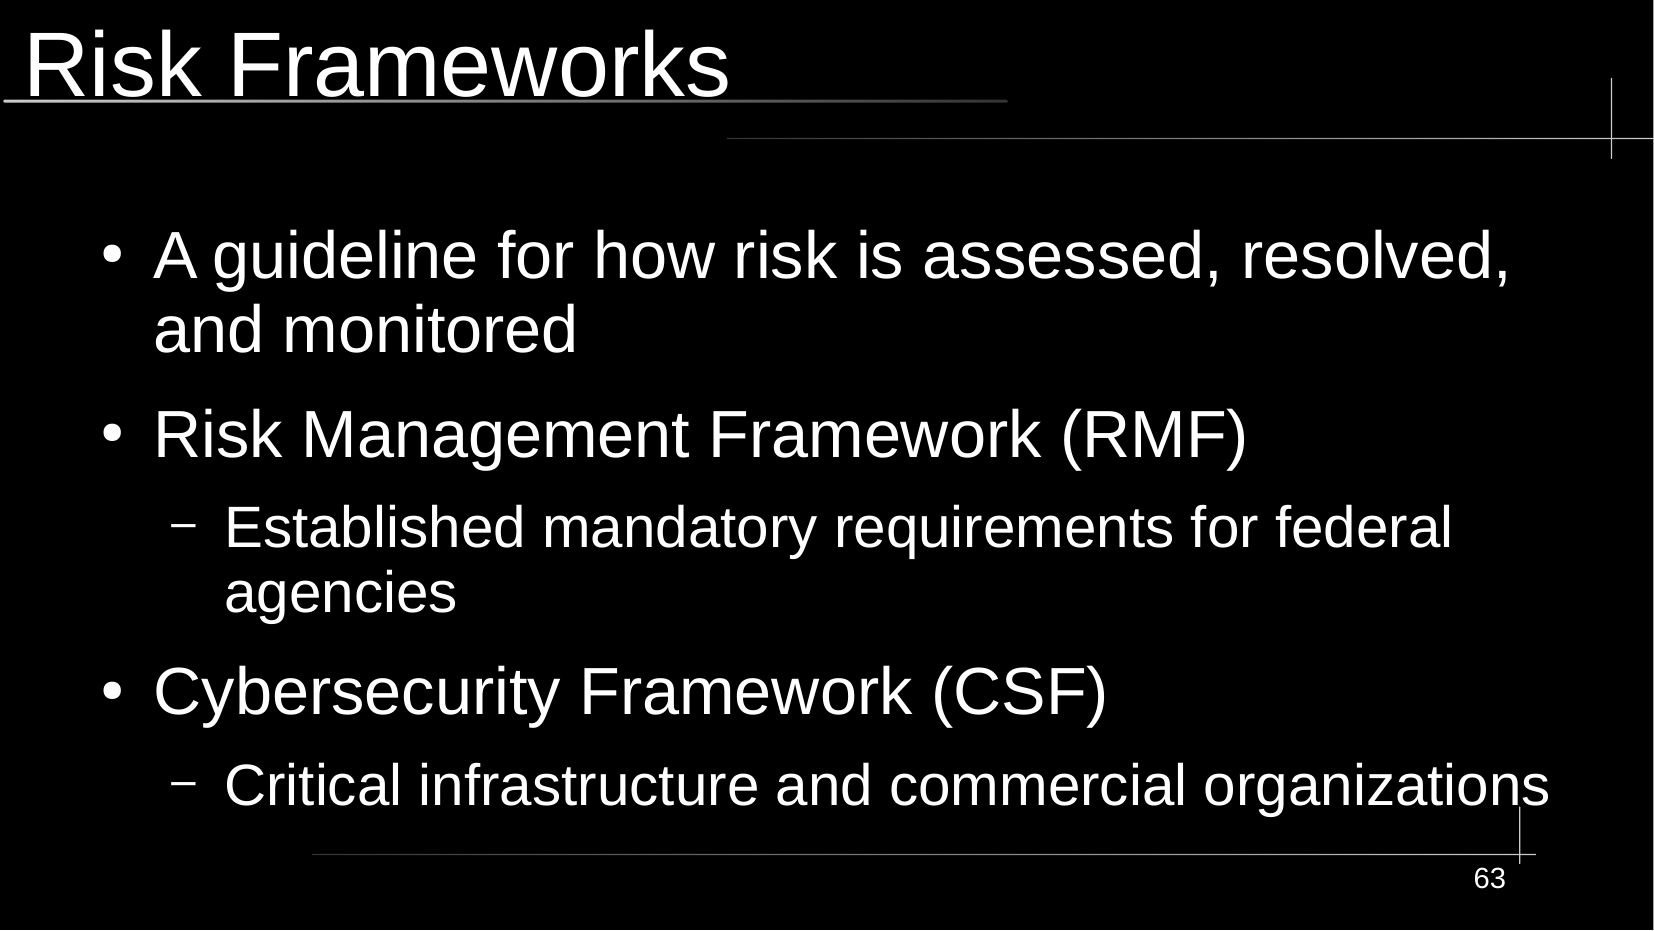

# Risk Frameworks
A guideline for how risk is assessed, resolved, and monitored
Risk Management Framework (RMF)
Established mandatory requirements for federal agencies
Cybersecurity Framework (CSF)
Critical infrastructure and commercial organizations
63